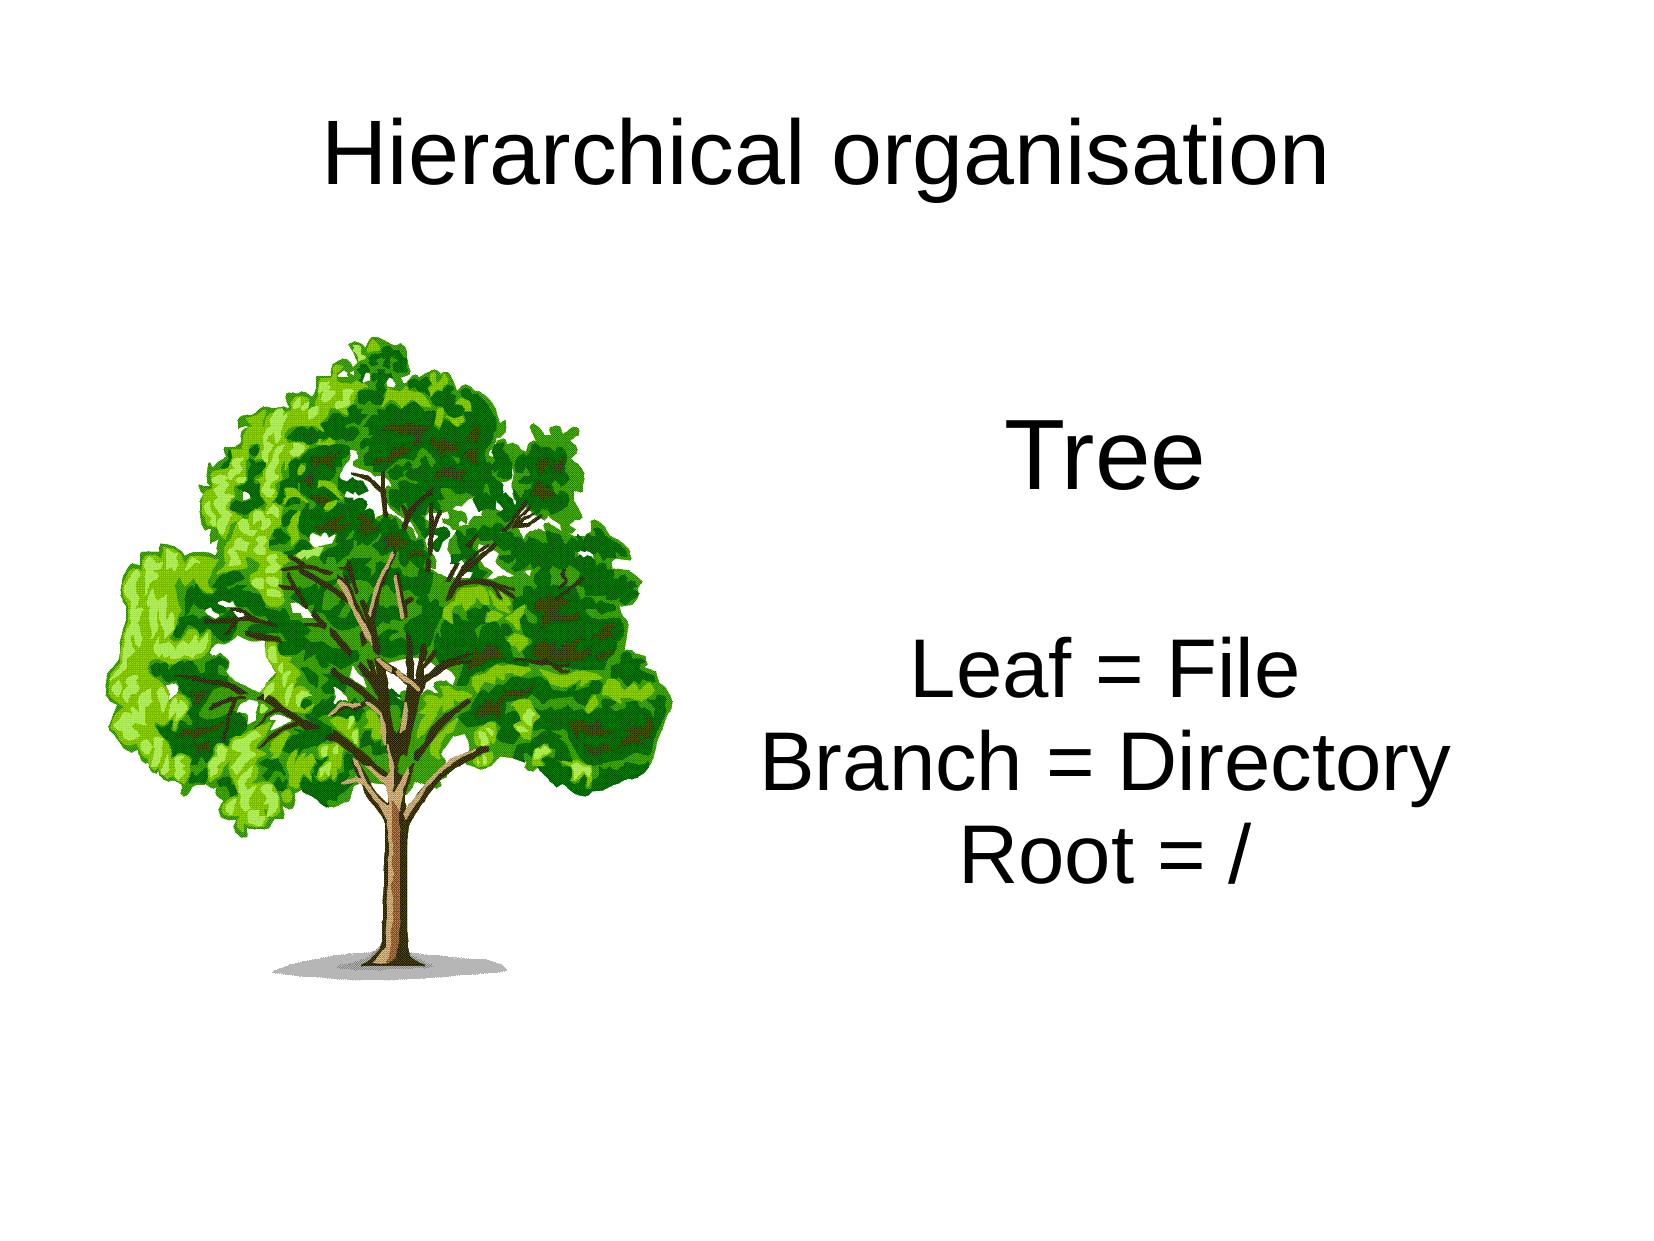

# Hierarchical organisation
Tree
Leaf = File
Branch = Directory
Root = /